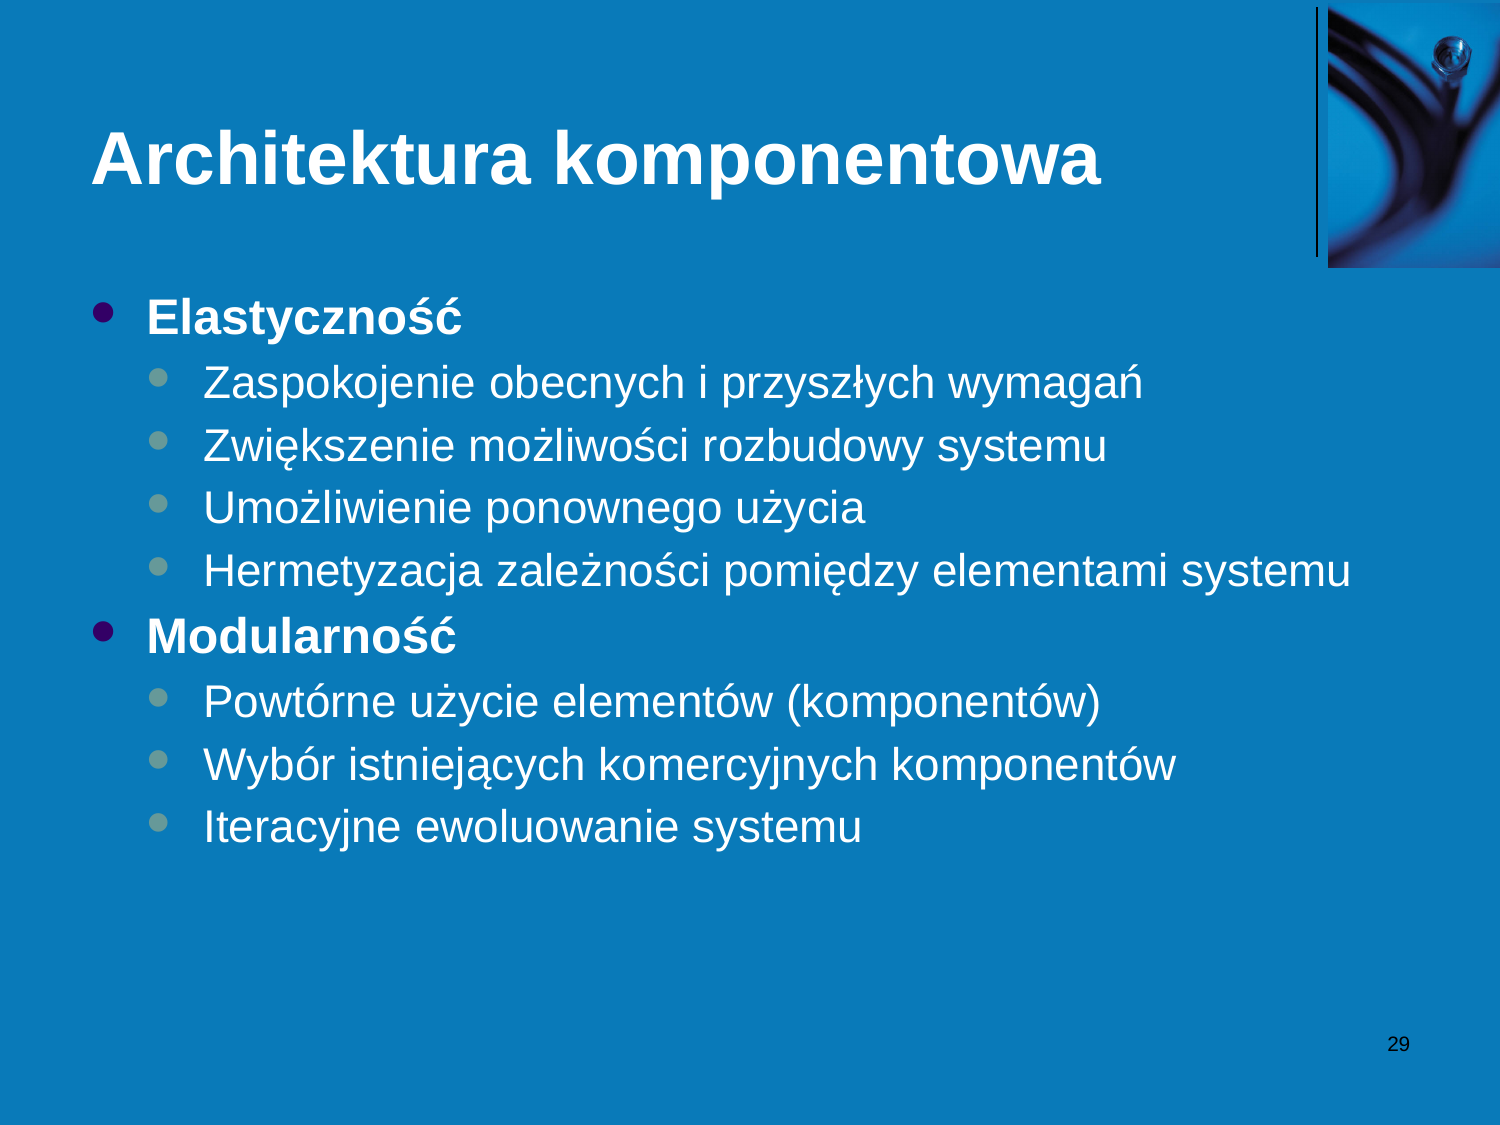

# Architektura komponentowa
Elastyczność
Zaspokojenie obecnych i przyszłych wymagań
Zwiększenie możliwości rozbudowy systemu
Umożliwienie ponownego użycia
Hermetyzacja zależności pomiędzy elementami systemu
Modularność
Powtórne użycie elementów (komponentów)
Wybór istniejących komercyjnych komponentów
Iteracyjne ewoluowanie systemu
29